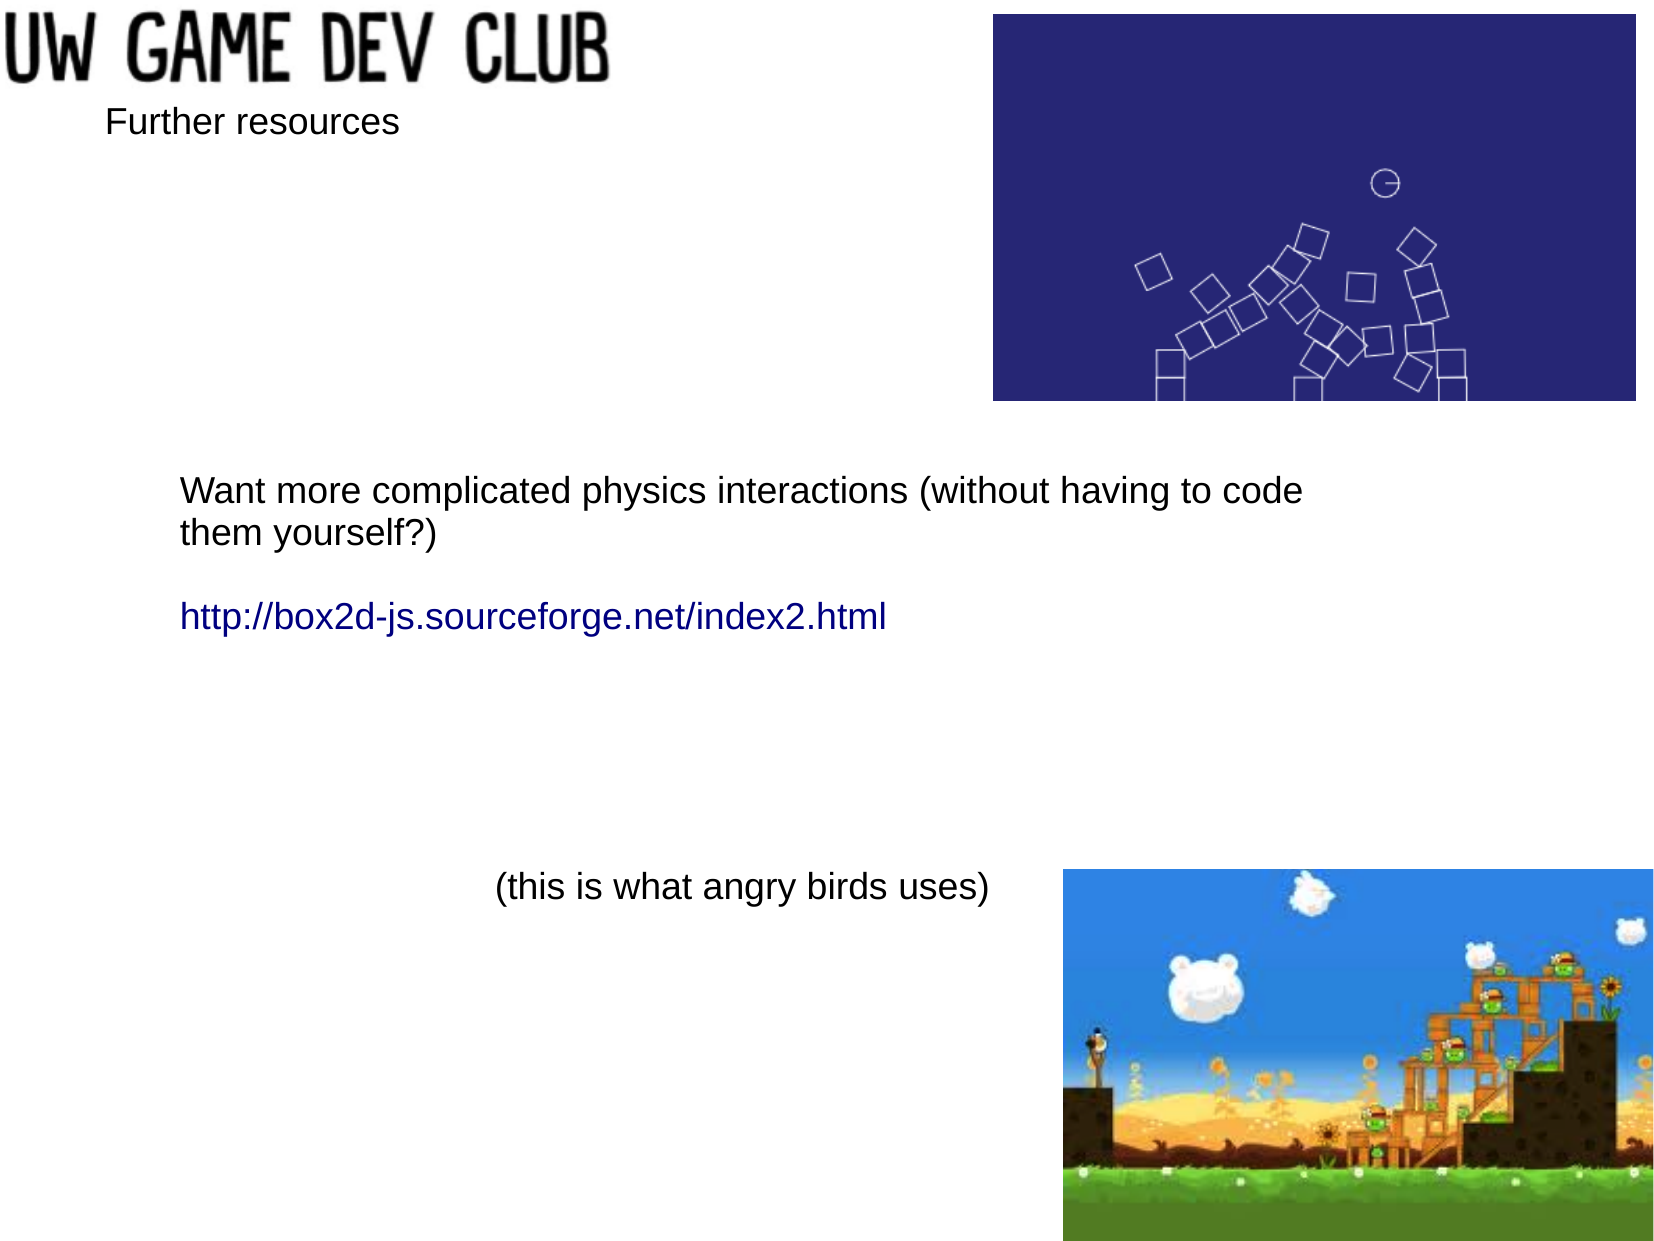

Further resources
Want more complicated physics interactions (without having to code them yourself?)
http://box2d-js.sourceforge.net/index2.html
(this is what angry birds uses)